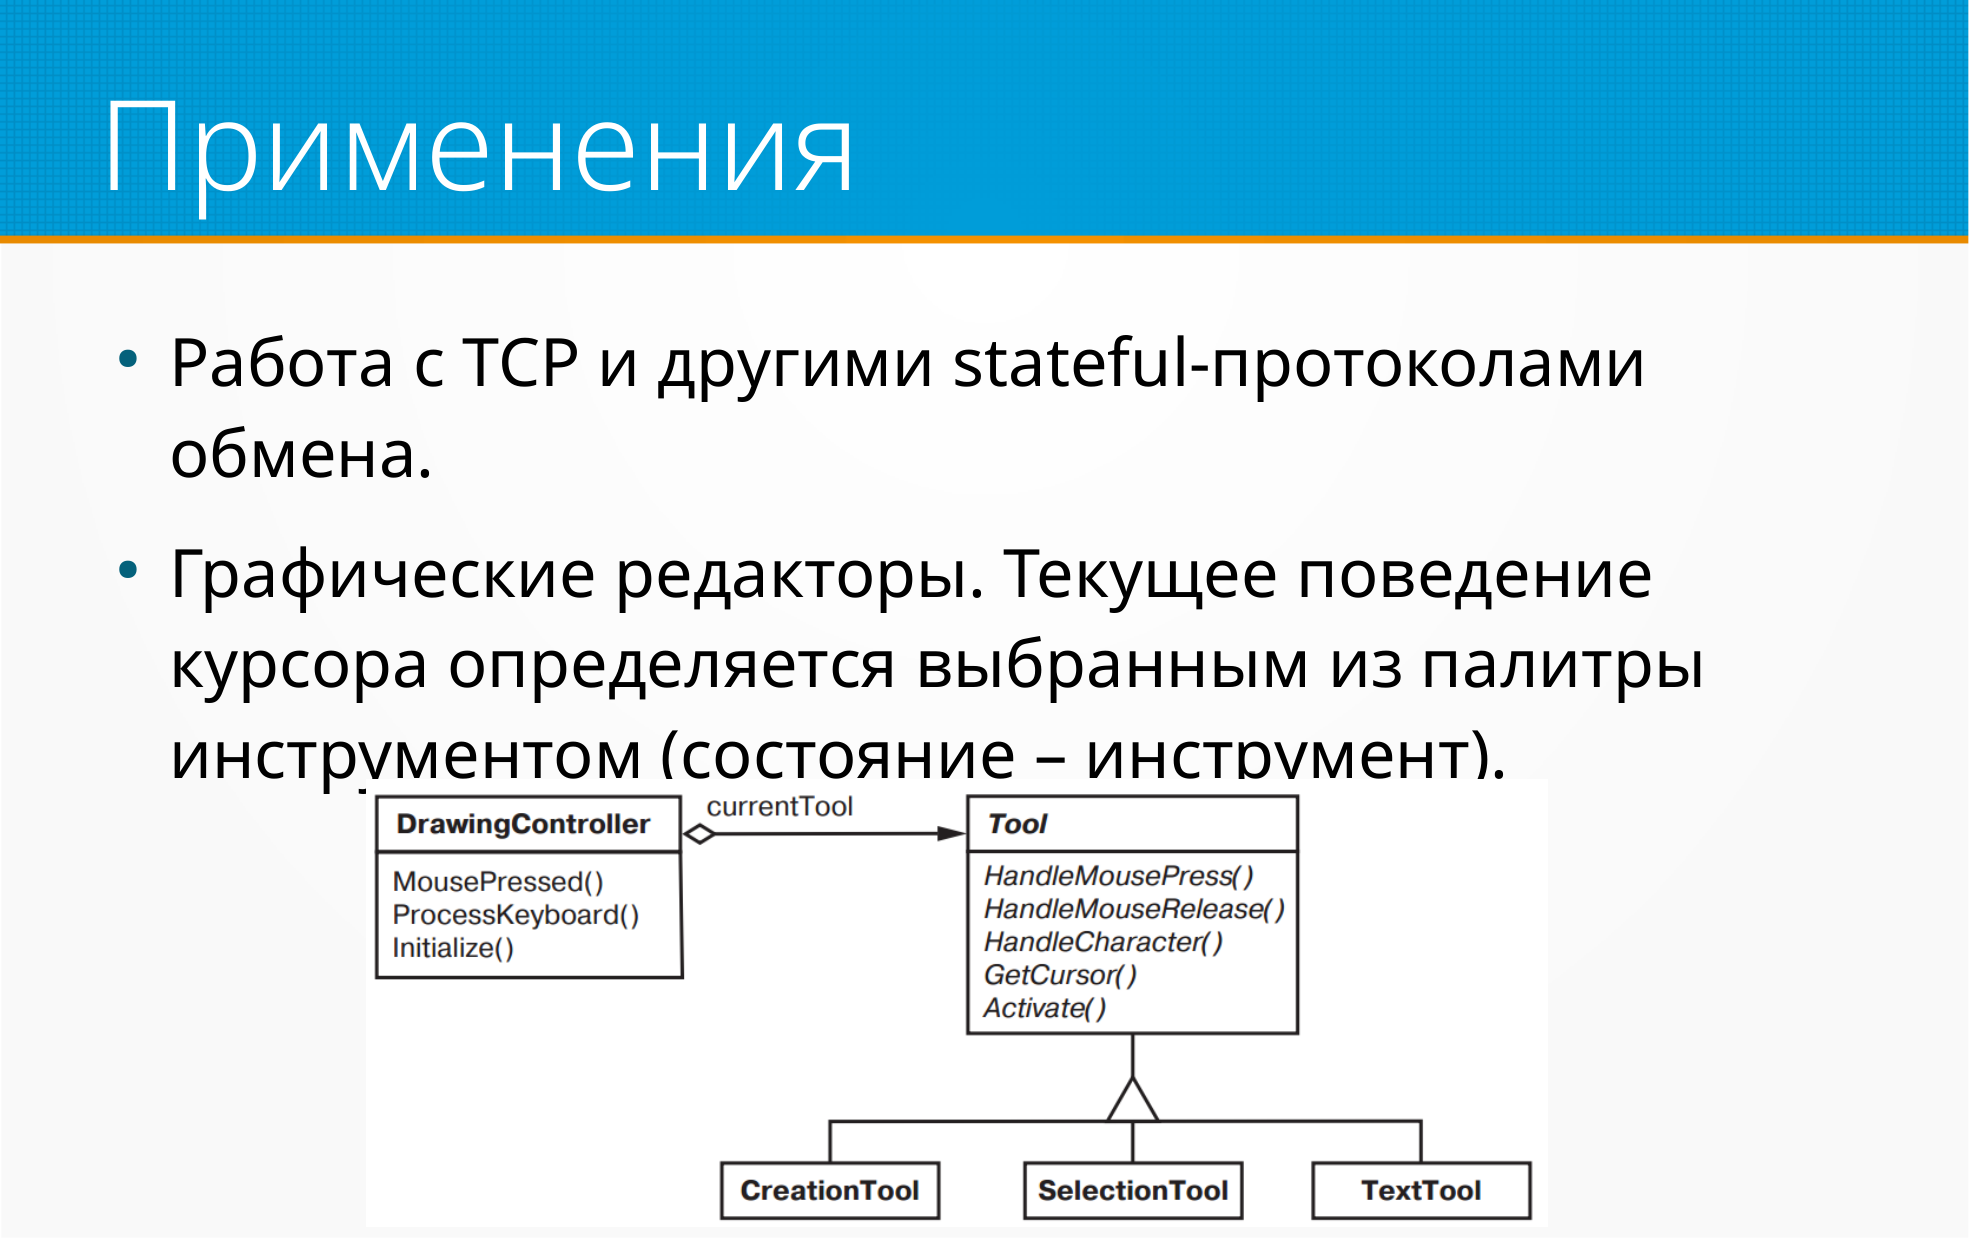

# Применения
Работа с TCP и другими stateful-протоколами обмена.
Графические редакторы. Текущее поведение курсора определяется выбранным из палитры инструментом (состояние – инструмент).